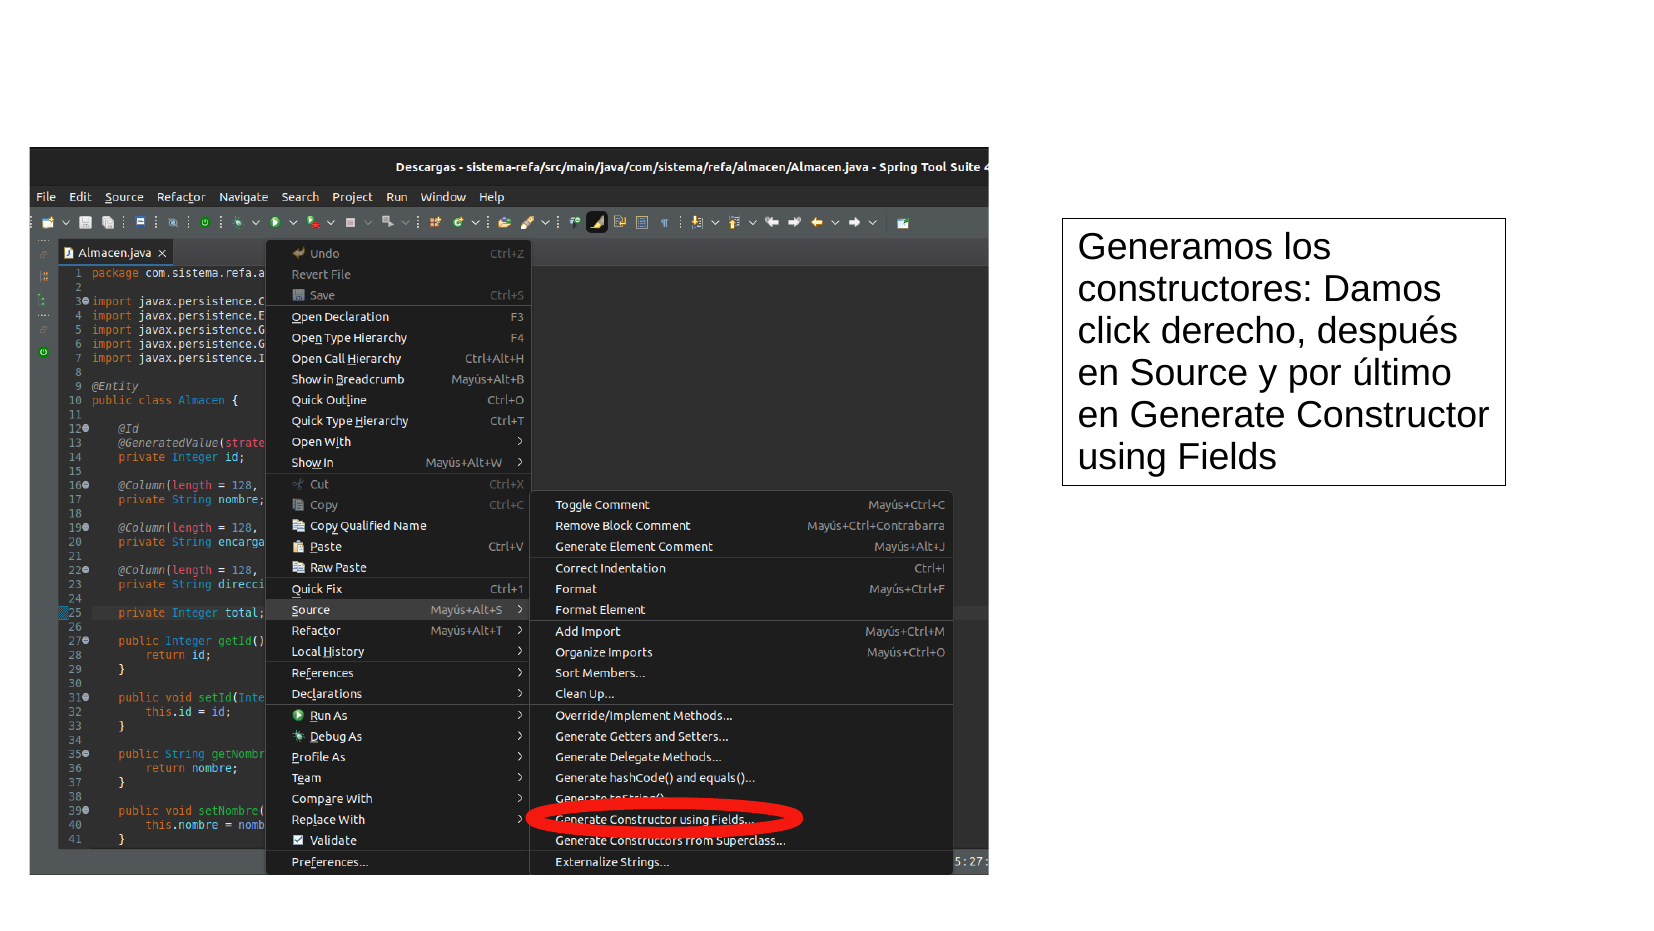

#
Generamos los constructores: Damos click derecho, después en Source y por último en Generate Constructor using Fields